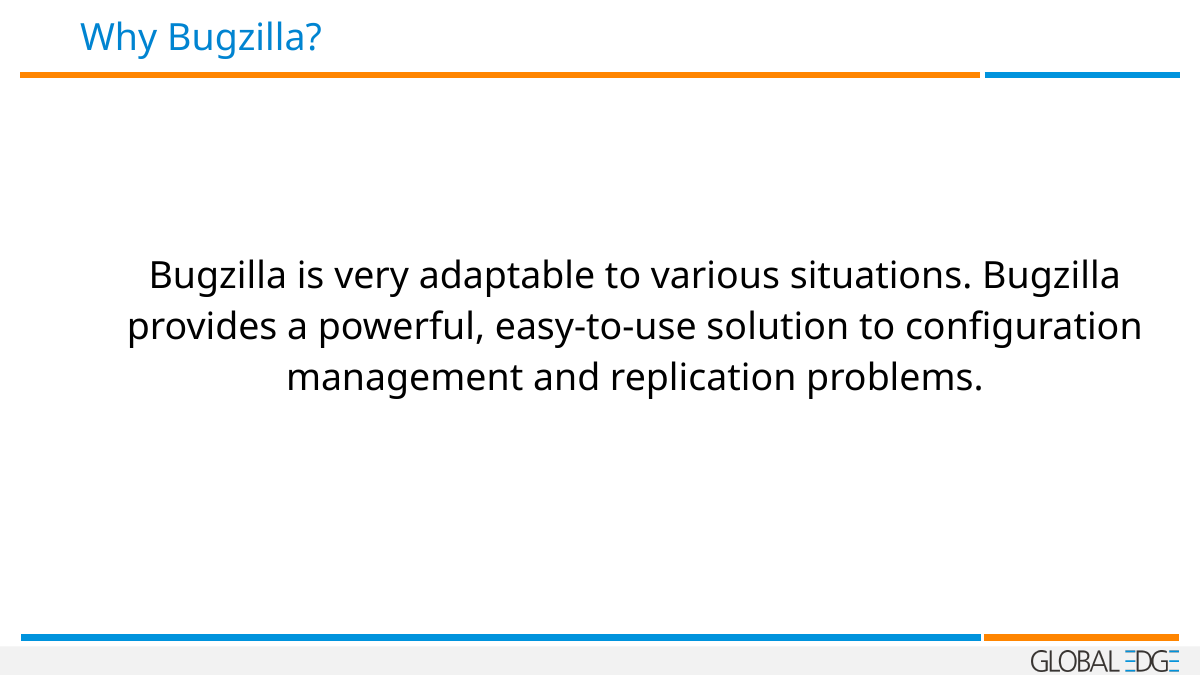

# Why Bugzilla?
Bugzilla is very adaptable to various situations. Bugzilla provides a powerful, easy-to-use solution to configuration management and replication problems.